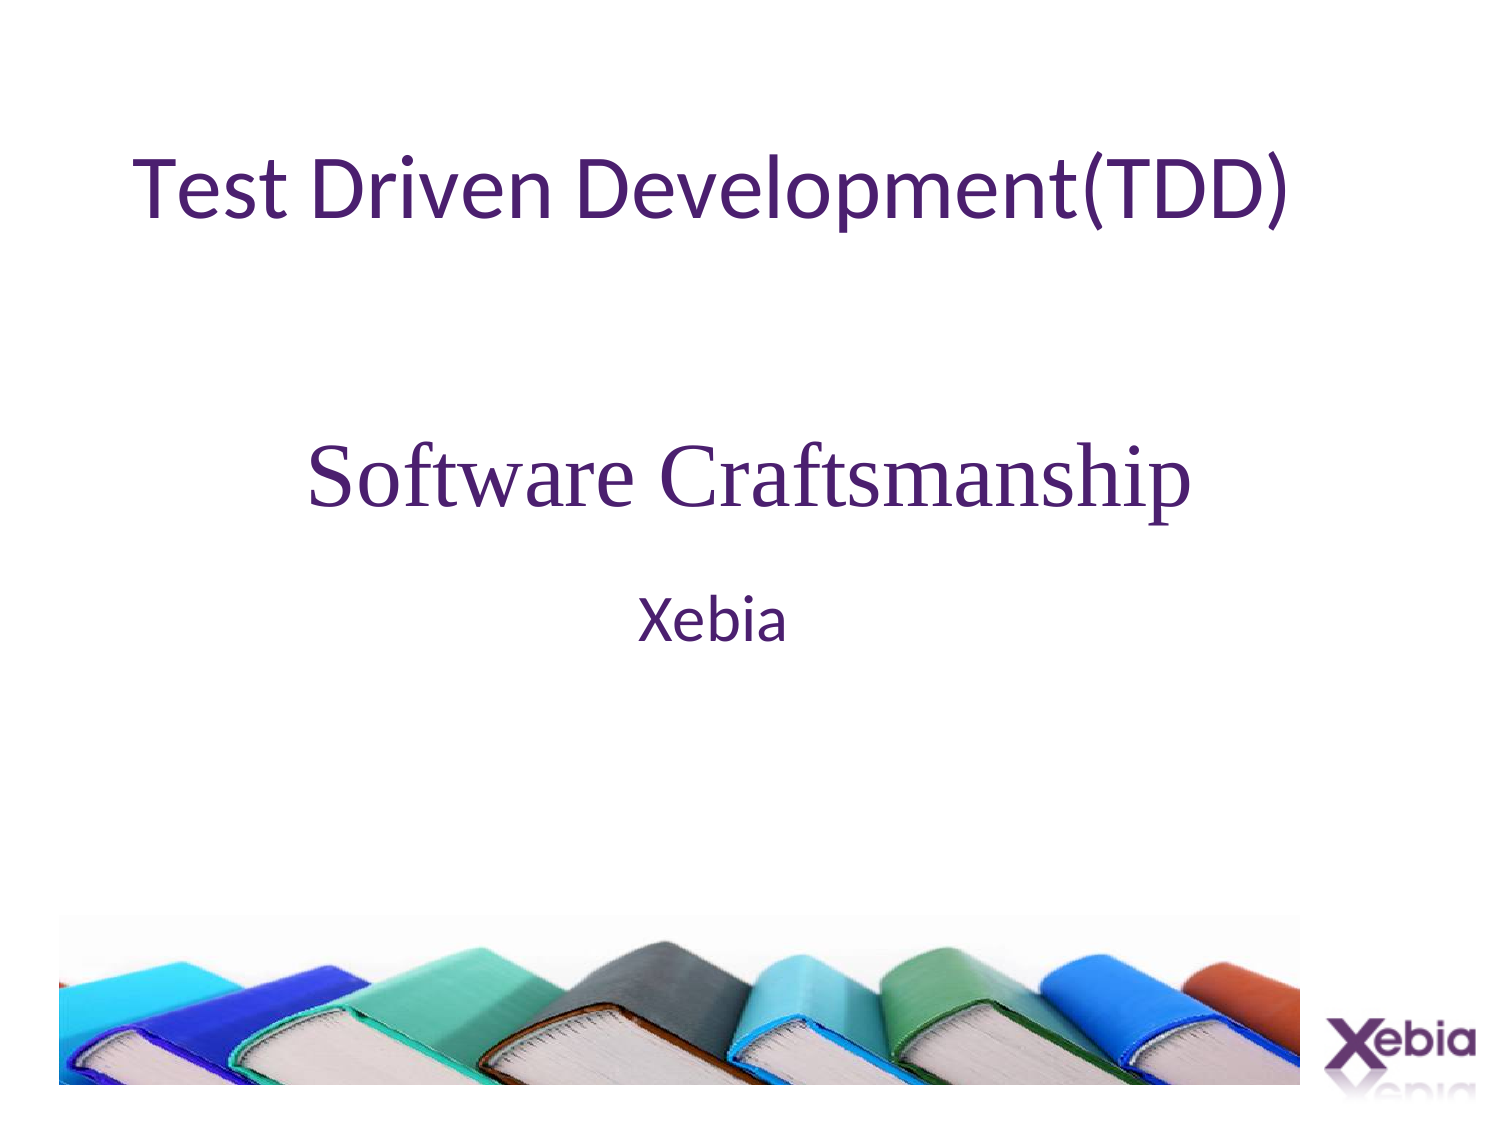

# Test Driven Development(TDD)
Xebia
Software Craftsmanship